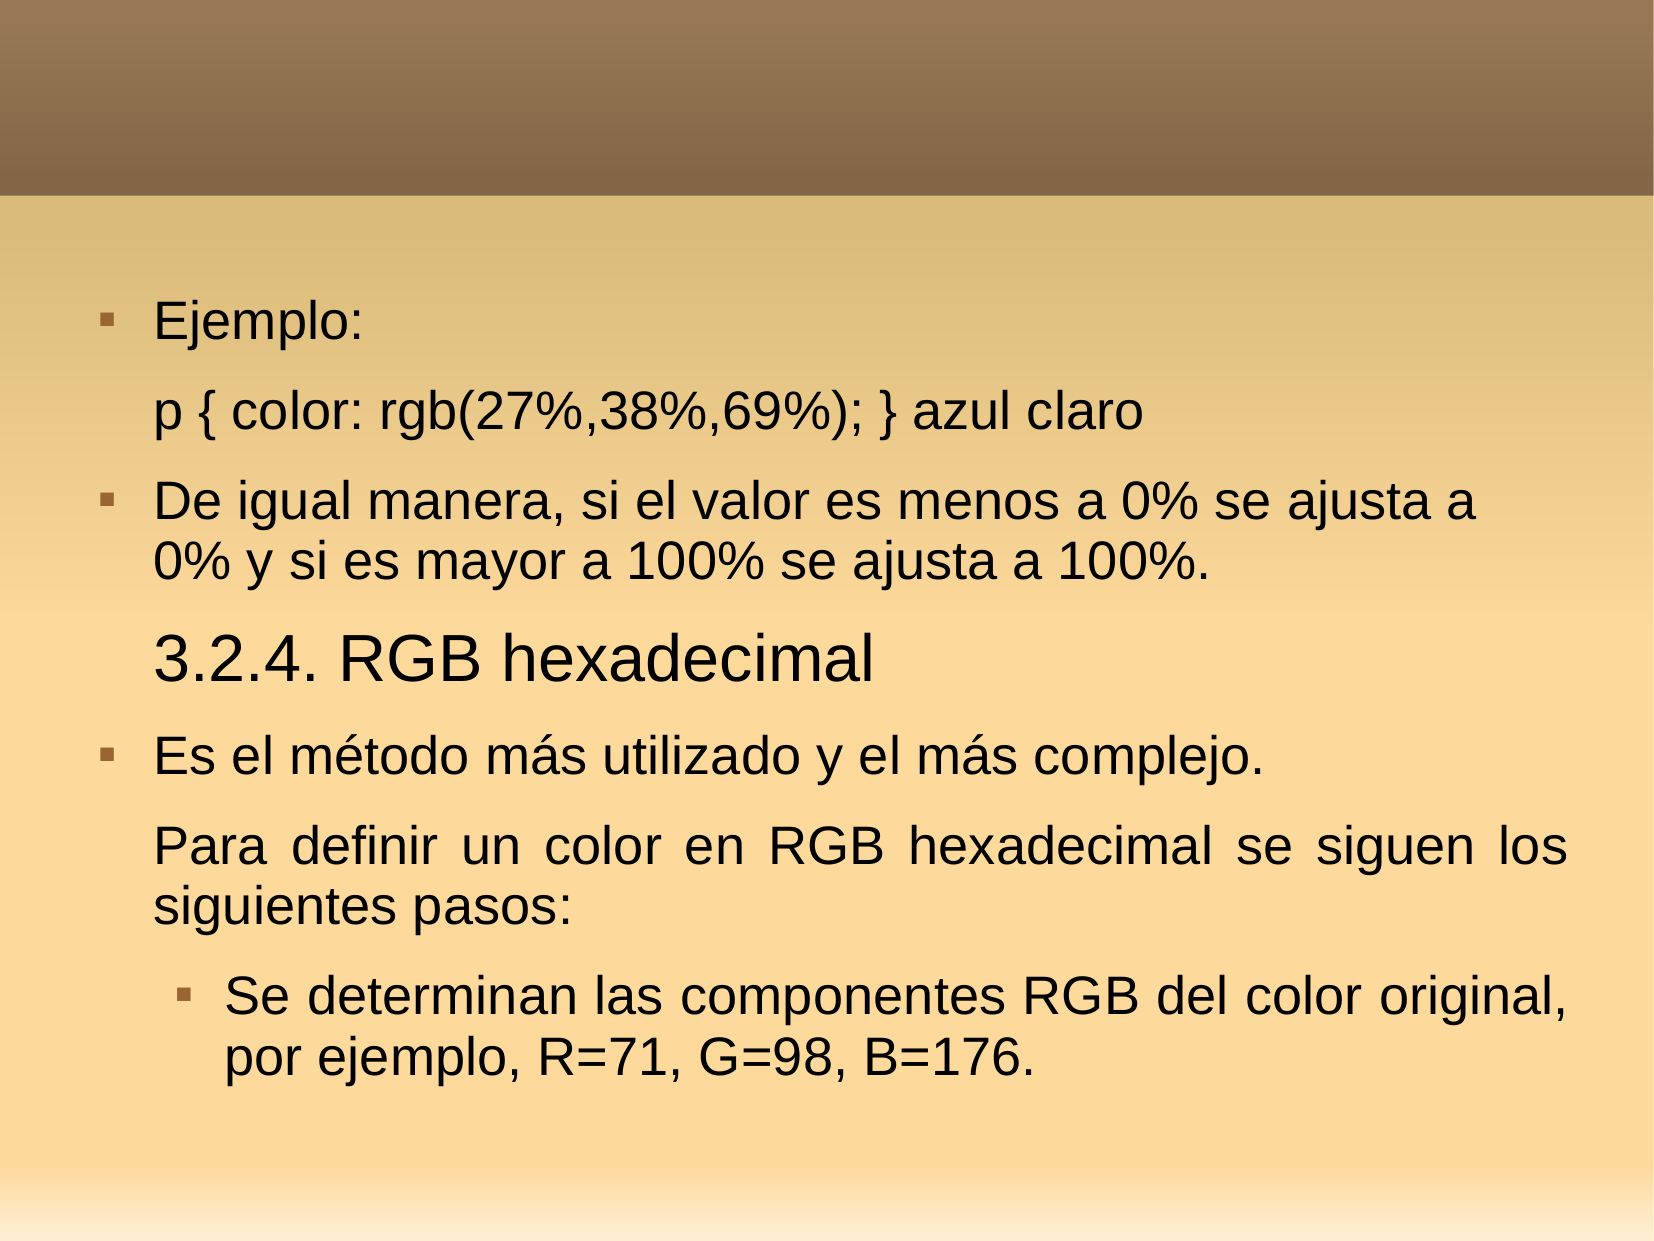

#
Ejemplo:
p { color: rgb(27%,38%,69%); } azul claro
De igual manera, si el valor es menos a 0% se ajusta a 0% y si es mayor a 100% se ajusta a 100%.
3.2.4. RGB hexadecimal
Es el método más utilizado y el más complejo.
Para definir un color en RGB hexadecimal se siguen los siguientes pasos:
Se determinan las componentes RGB del color original, por ejemplo, R=71, G=98, B=176.